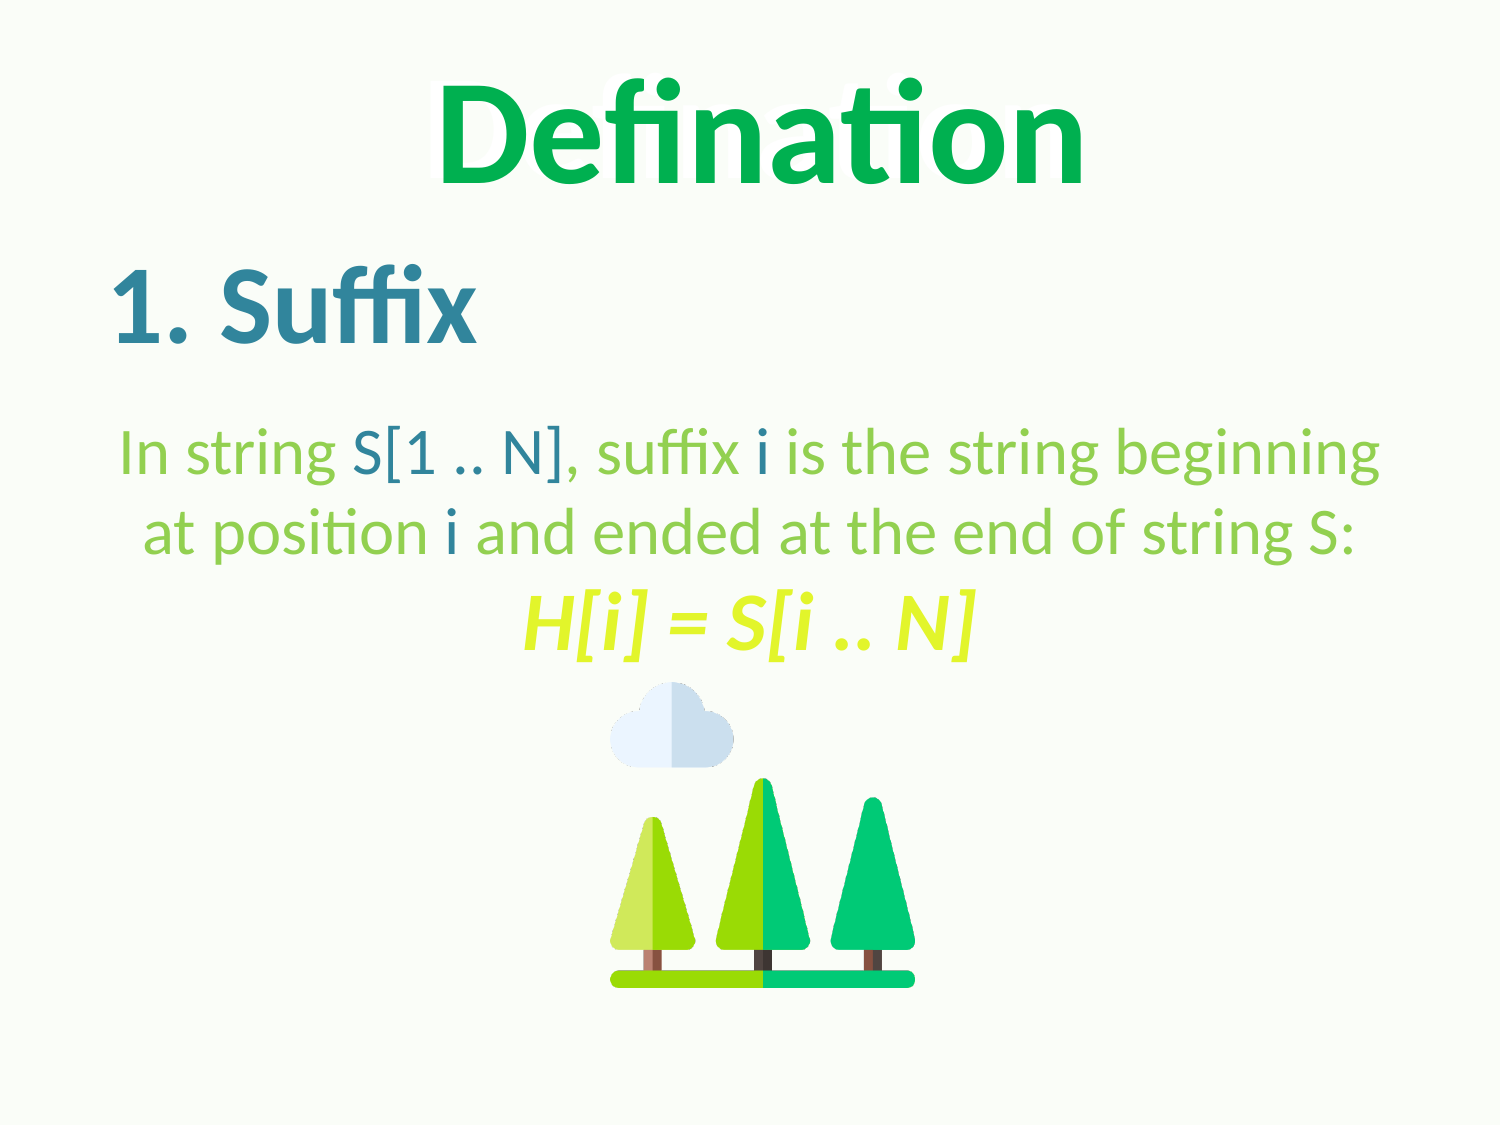

# Defination
Defination
1. Suffix
In string S[1 .. N], suffix i is the string beginning at position i and ended at the end of string S: H[i] = S[i .. N]